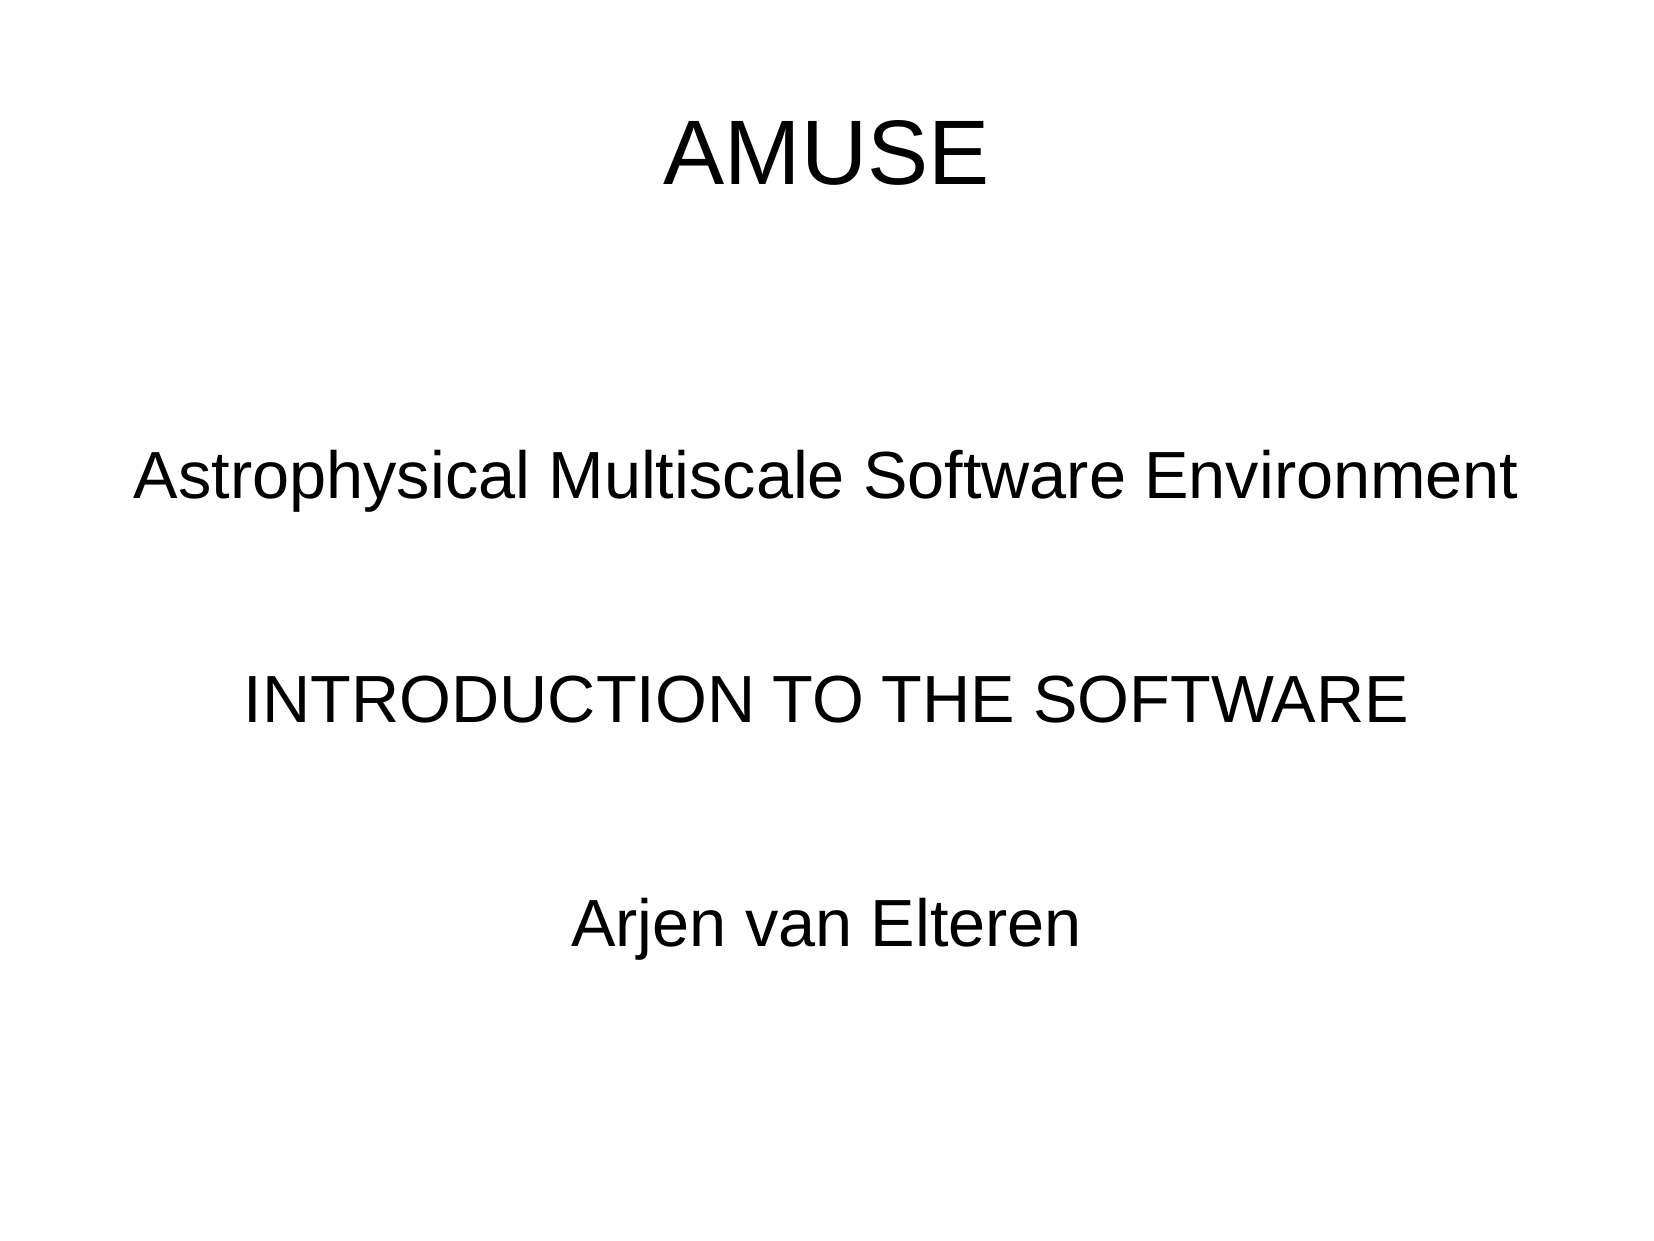

# AMUSE
Astrophysical Multiscale Software Environment
INTRODUCTION TO THE SOFTWARE
Arjen van Elteren